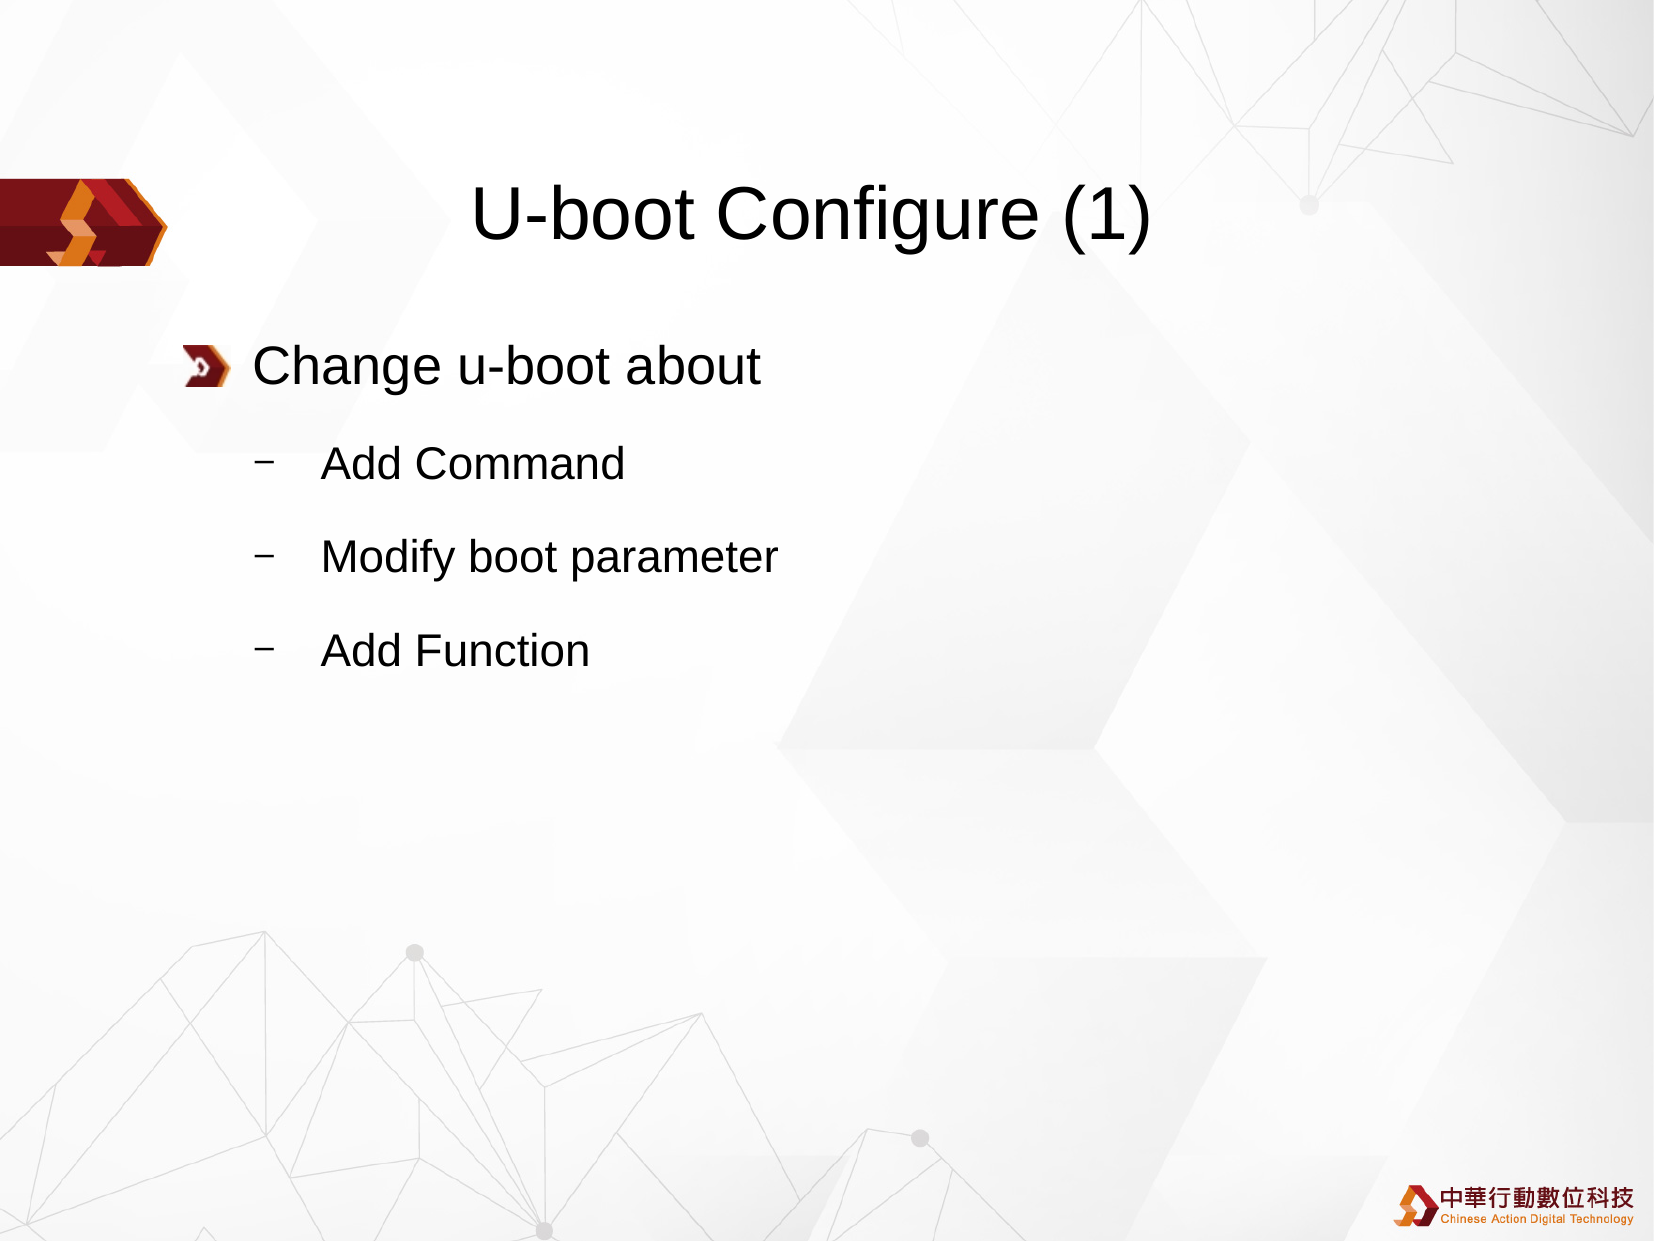

# U-boot Configure (1)
 Change u-boot about
 Add Command
 Modify boot parameter
 Add Function